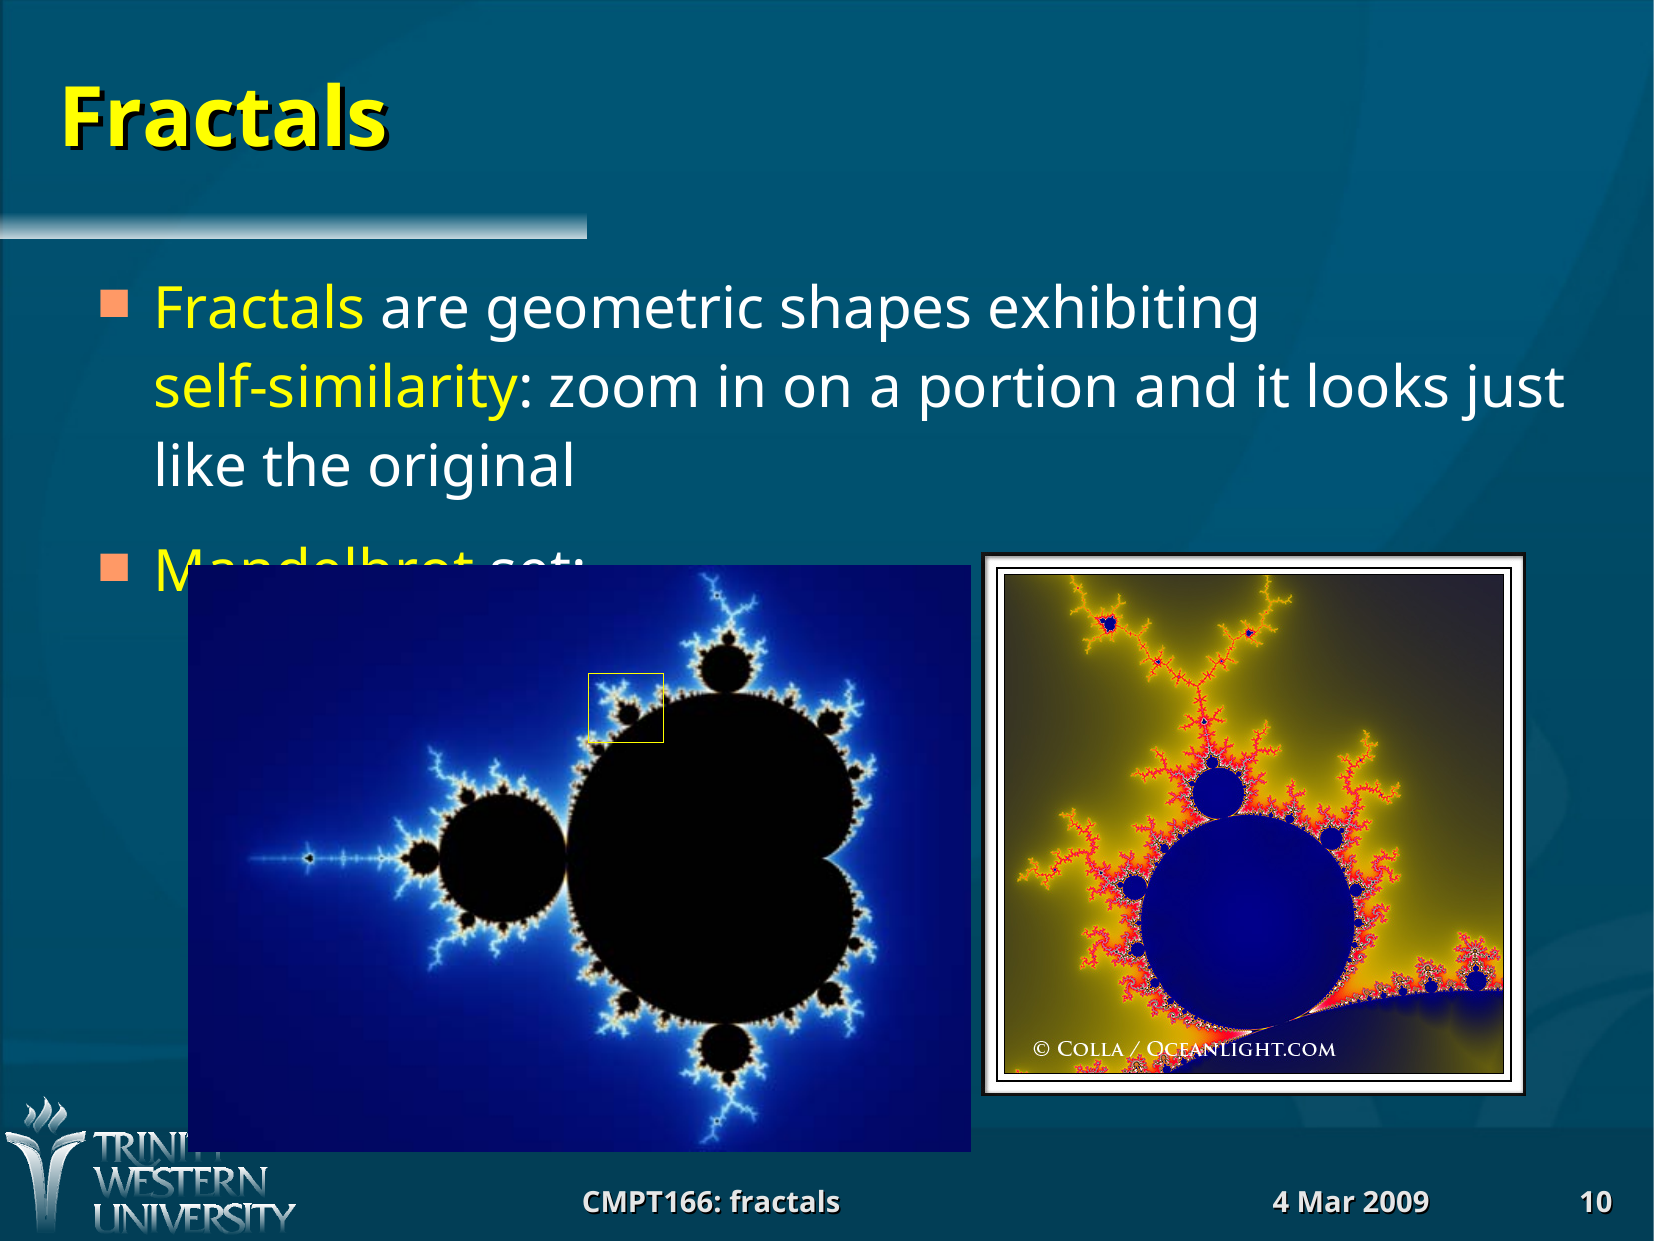

# Fractals
Fractals are geometric shapes exhibiting
self-similarity: zoom in on a portion and it looks just like the original
Mandelbrot set:
CMPT166: fractals
4 Mar 2009
10